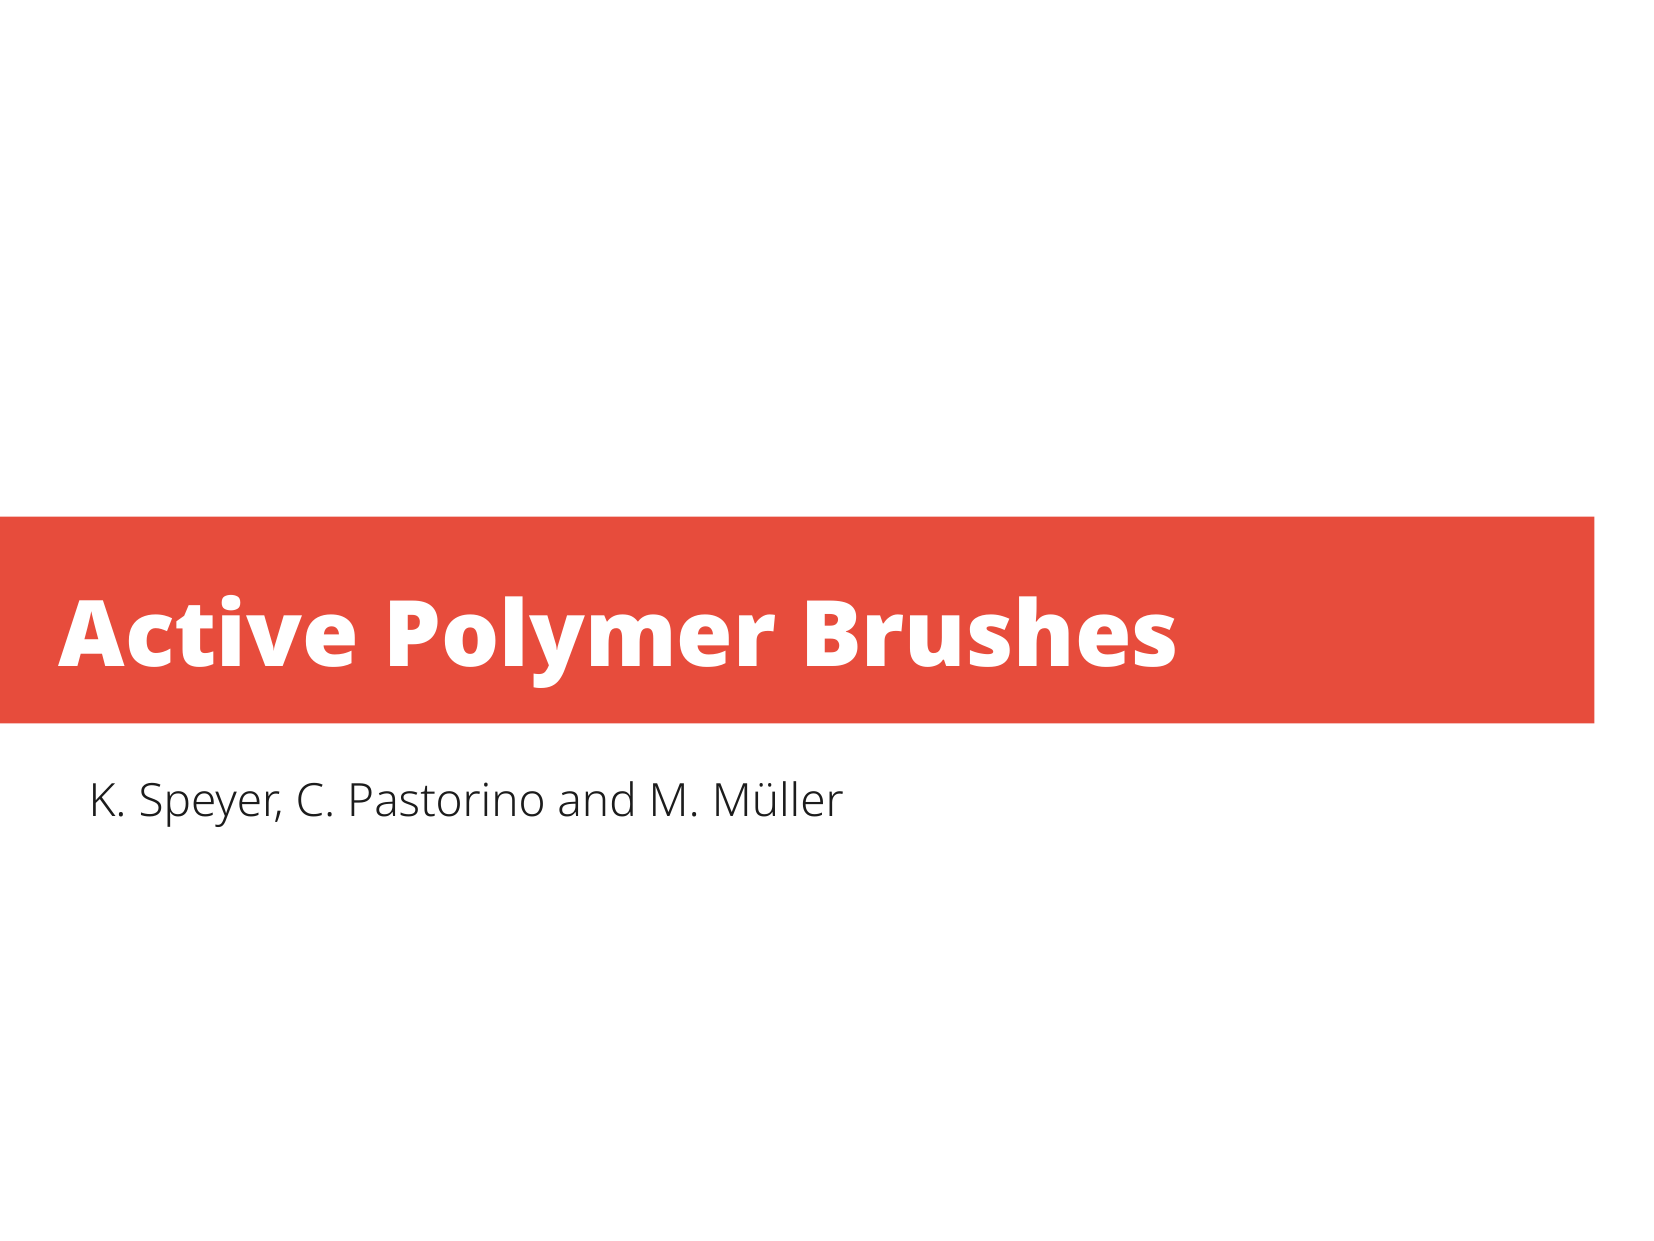

# Active Polymer Brushes
K. Speyer, C. Pastorino and M. Müller